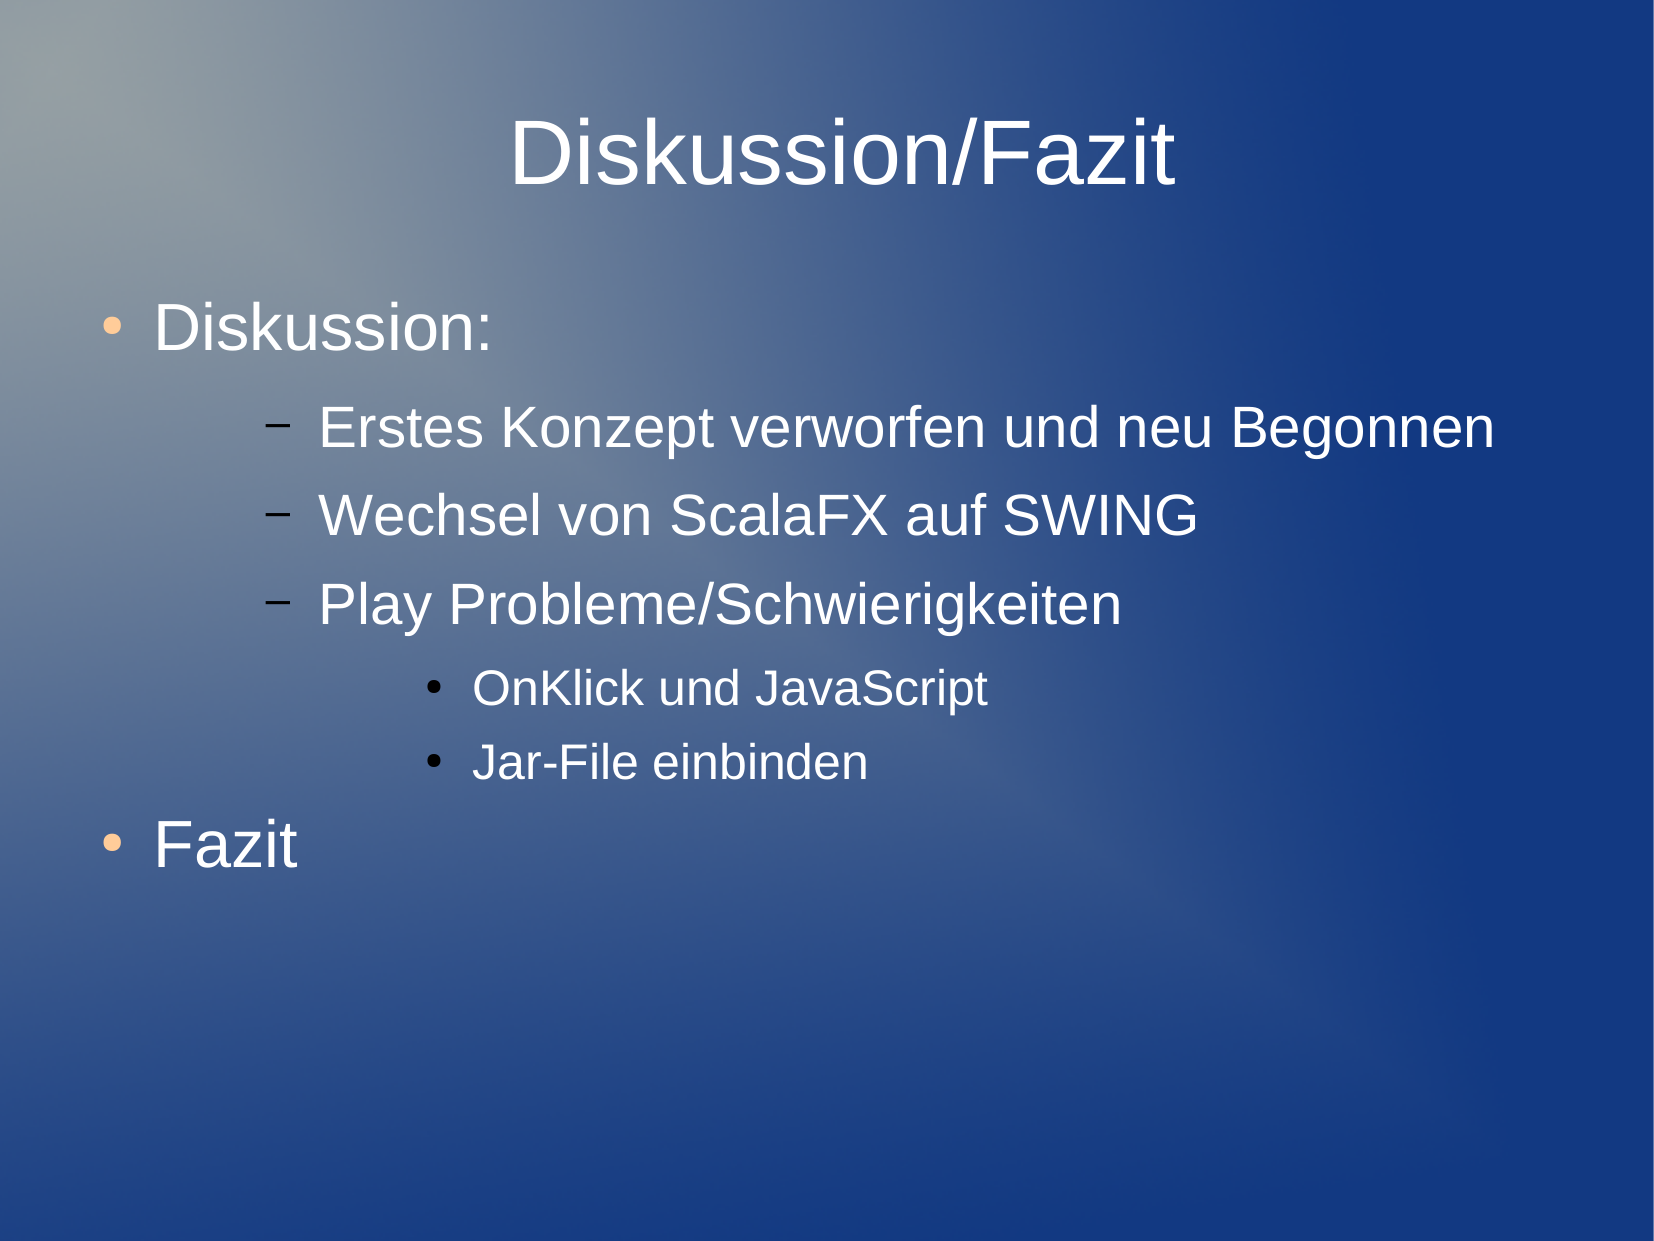

# Diskussion/Fazit
Diskussion:
Erstes Konzept verworfen und neu Begonnen
Wechsel von ScalaFX auf SWING
Play Probleme/Schwierigkeiten
OnKlick und JavaScript
Jar-File einbinden
Fazit